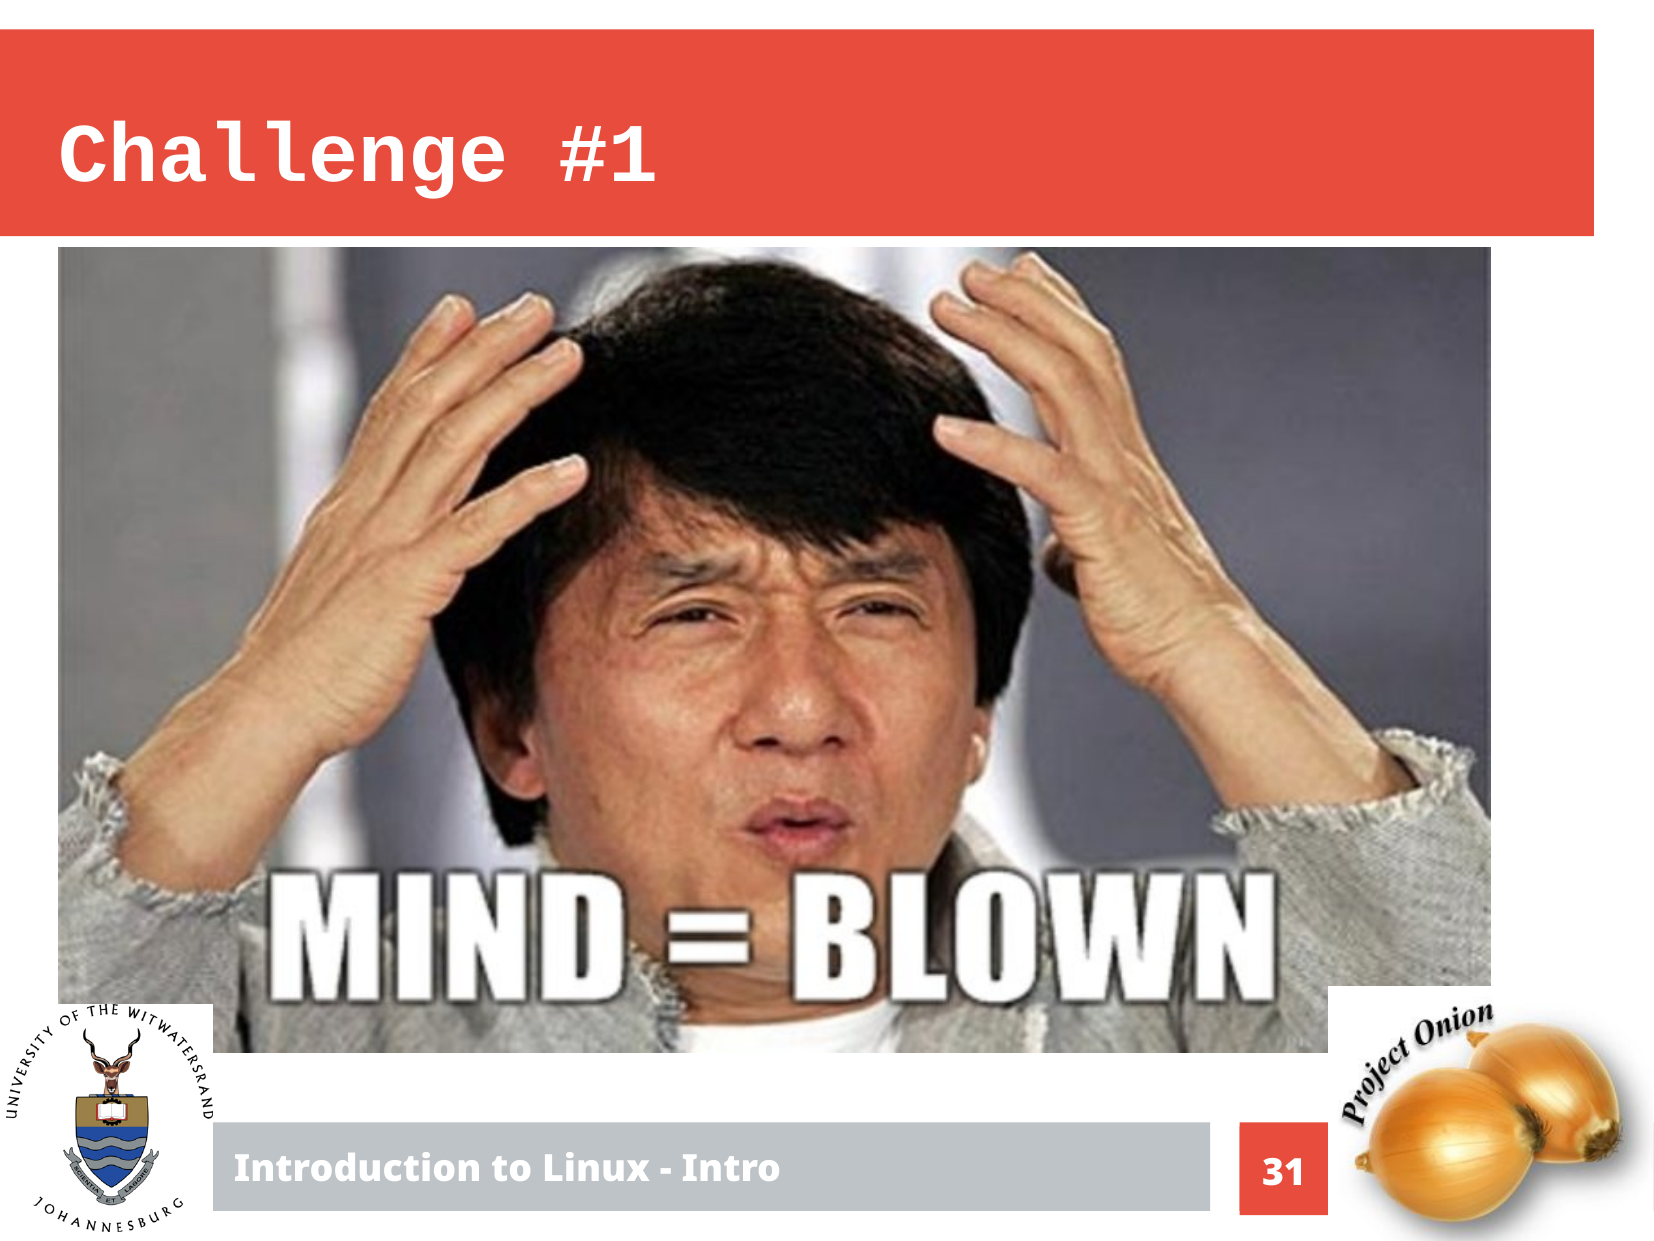

# Challenge #1
 Introduction to Linux - Intro
31